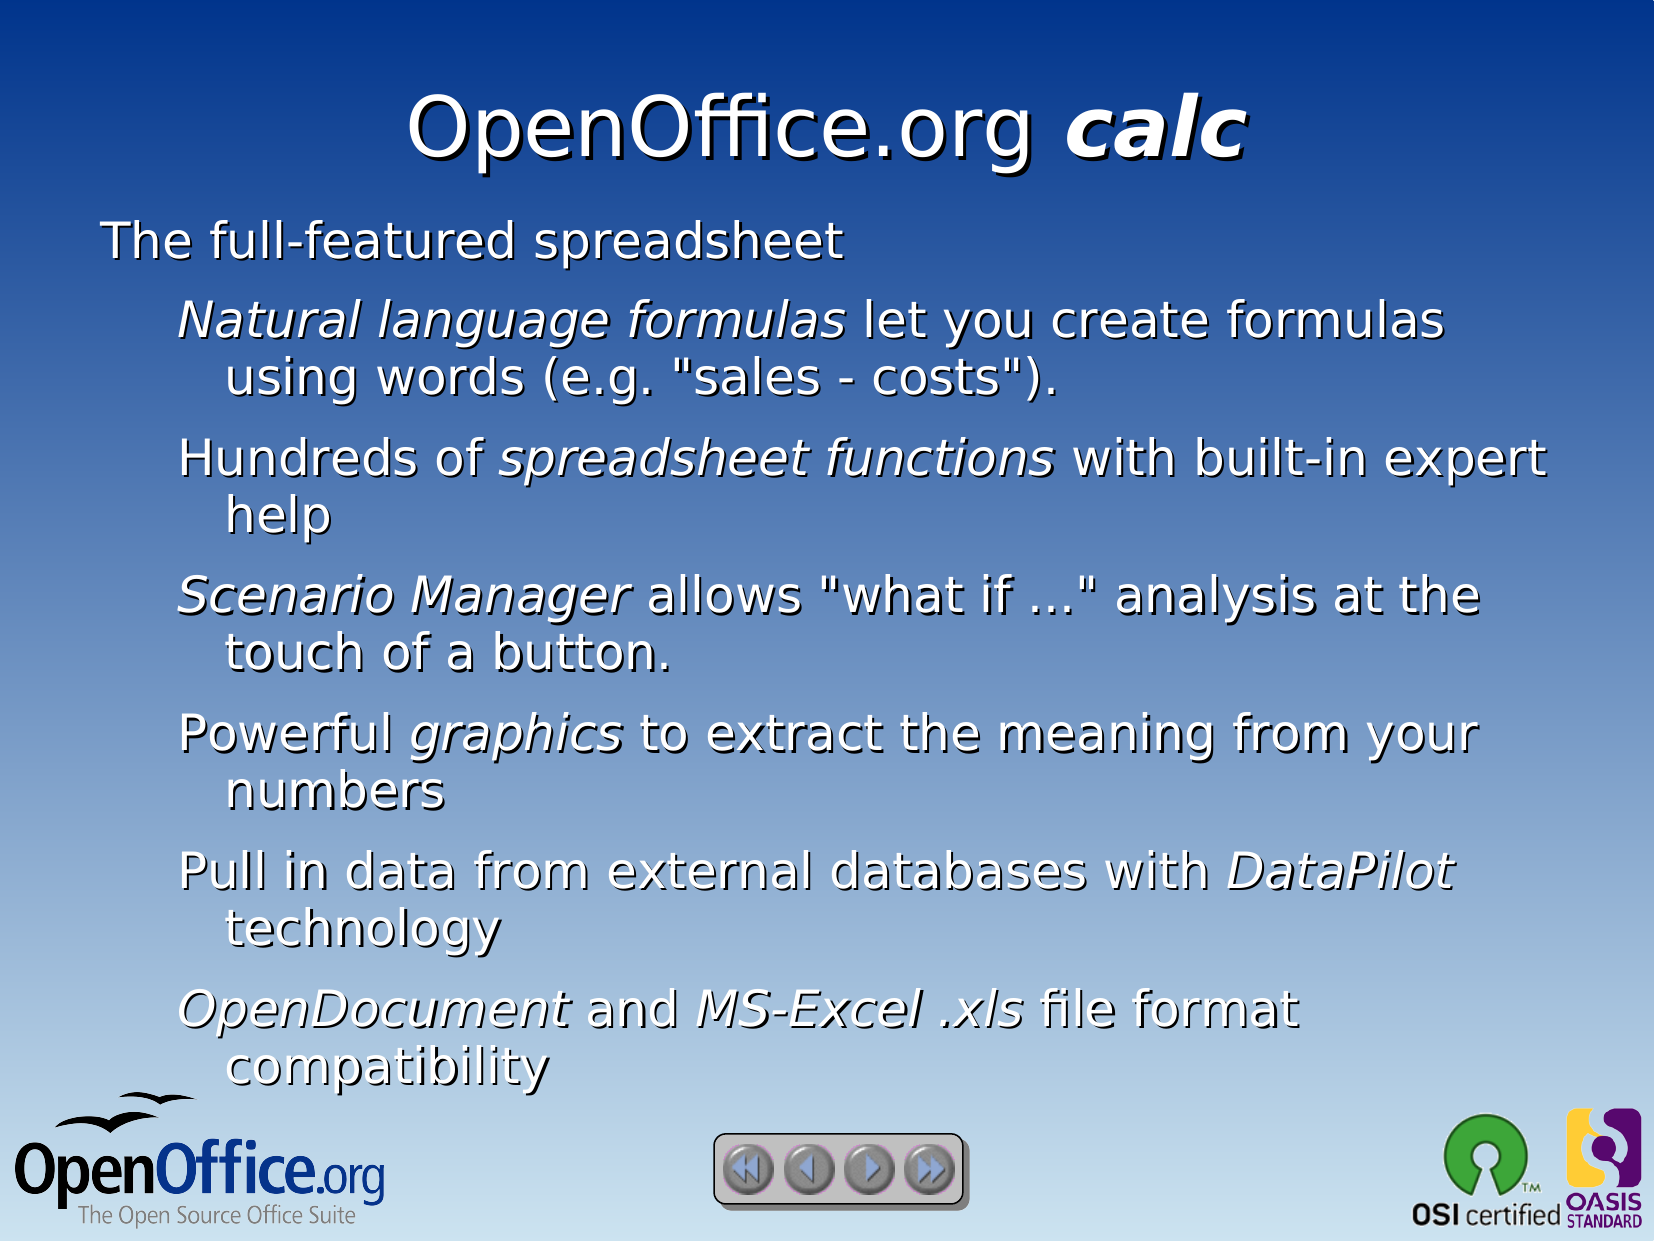

# OpenOffice.org calc
The full-featured spreadsheet
Natural language formulas let you create formulas using words (e.g. "sales - costs").
Hundreds of spreadsheet functions with built-in expert help
Scenario Manager allows "what if ..." analysis at the touch of a button.
Powerful graphics to extract the meaning from your numbers
Pull in data from external databases with DataPilot technology
OpenDocument and MS-Excel .xls file format compatibility